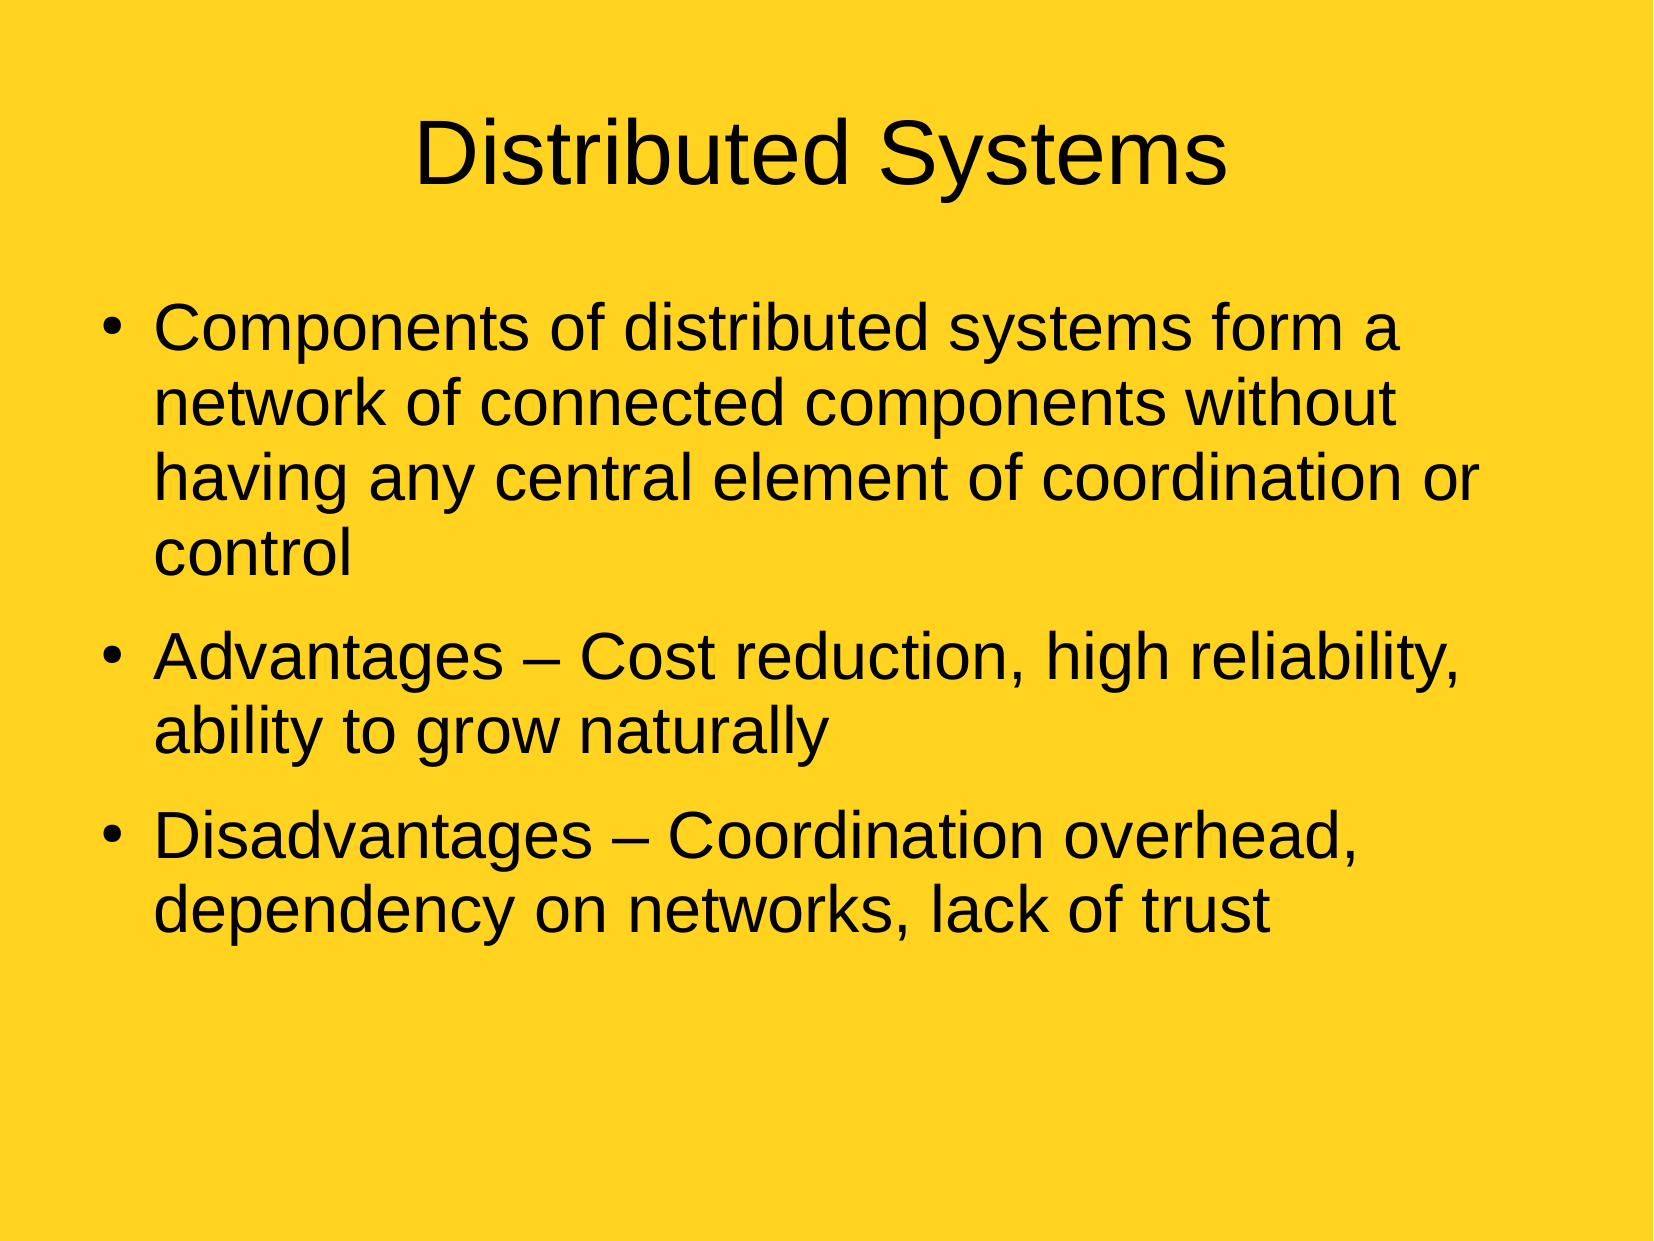

# Distributed Systems
Components of distributed systems form a network of connected components without having any central element of coordination or control
Advantages – Cost reduction, high reliability, ability to grow naturally
Disadvantages – Coordination overhead, dependency on networks, lack of trust